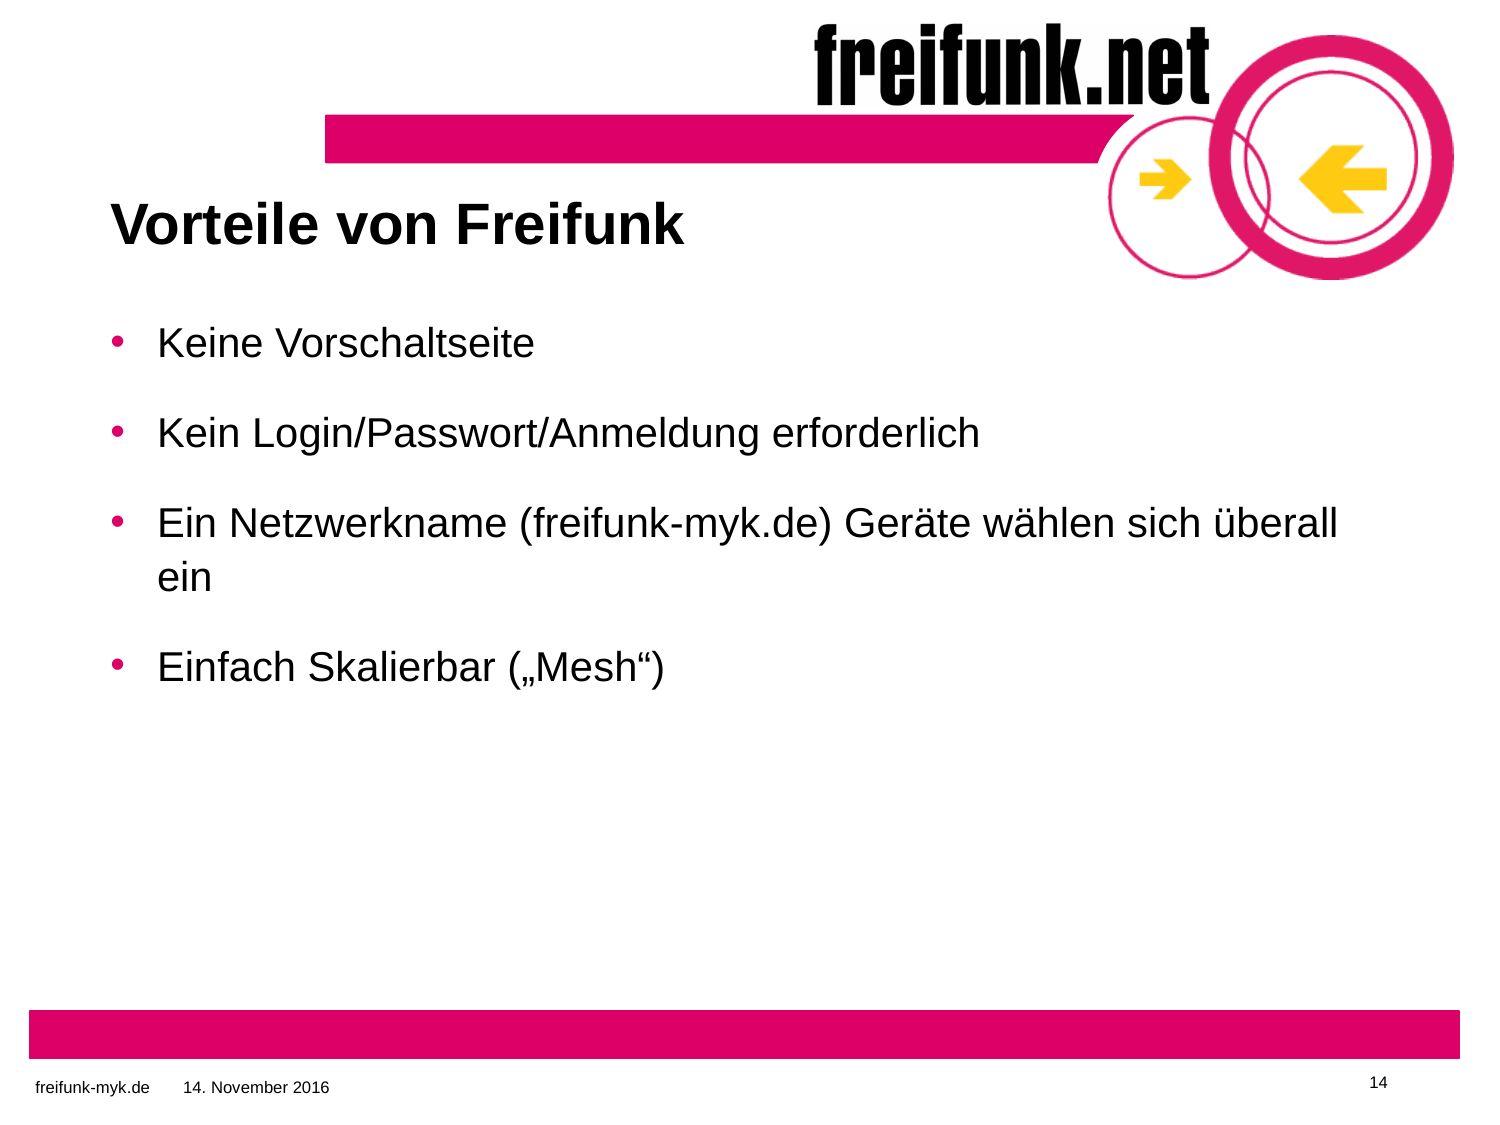

# Vorteile von Freifunk
Keine Vorschaltseite
Kein Login/Passwort/Anmeldung erforderlich
Ein Netzwerkname (freifunk-myk.de) Geräte wählen sich überall ein
Einfach Skalierbar („Mesh“)
14
freifunk-myk.de